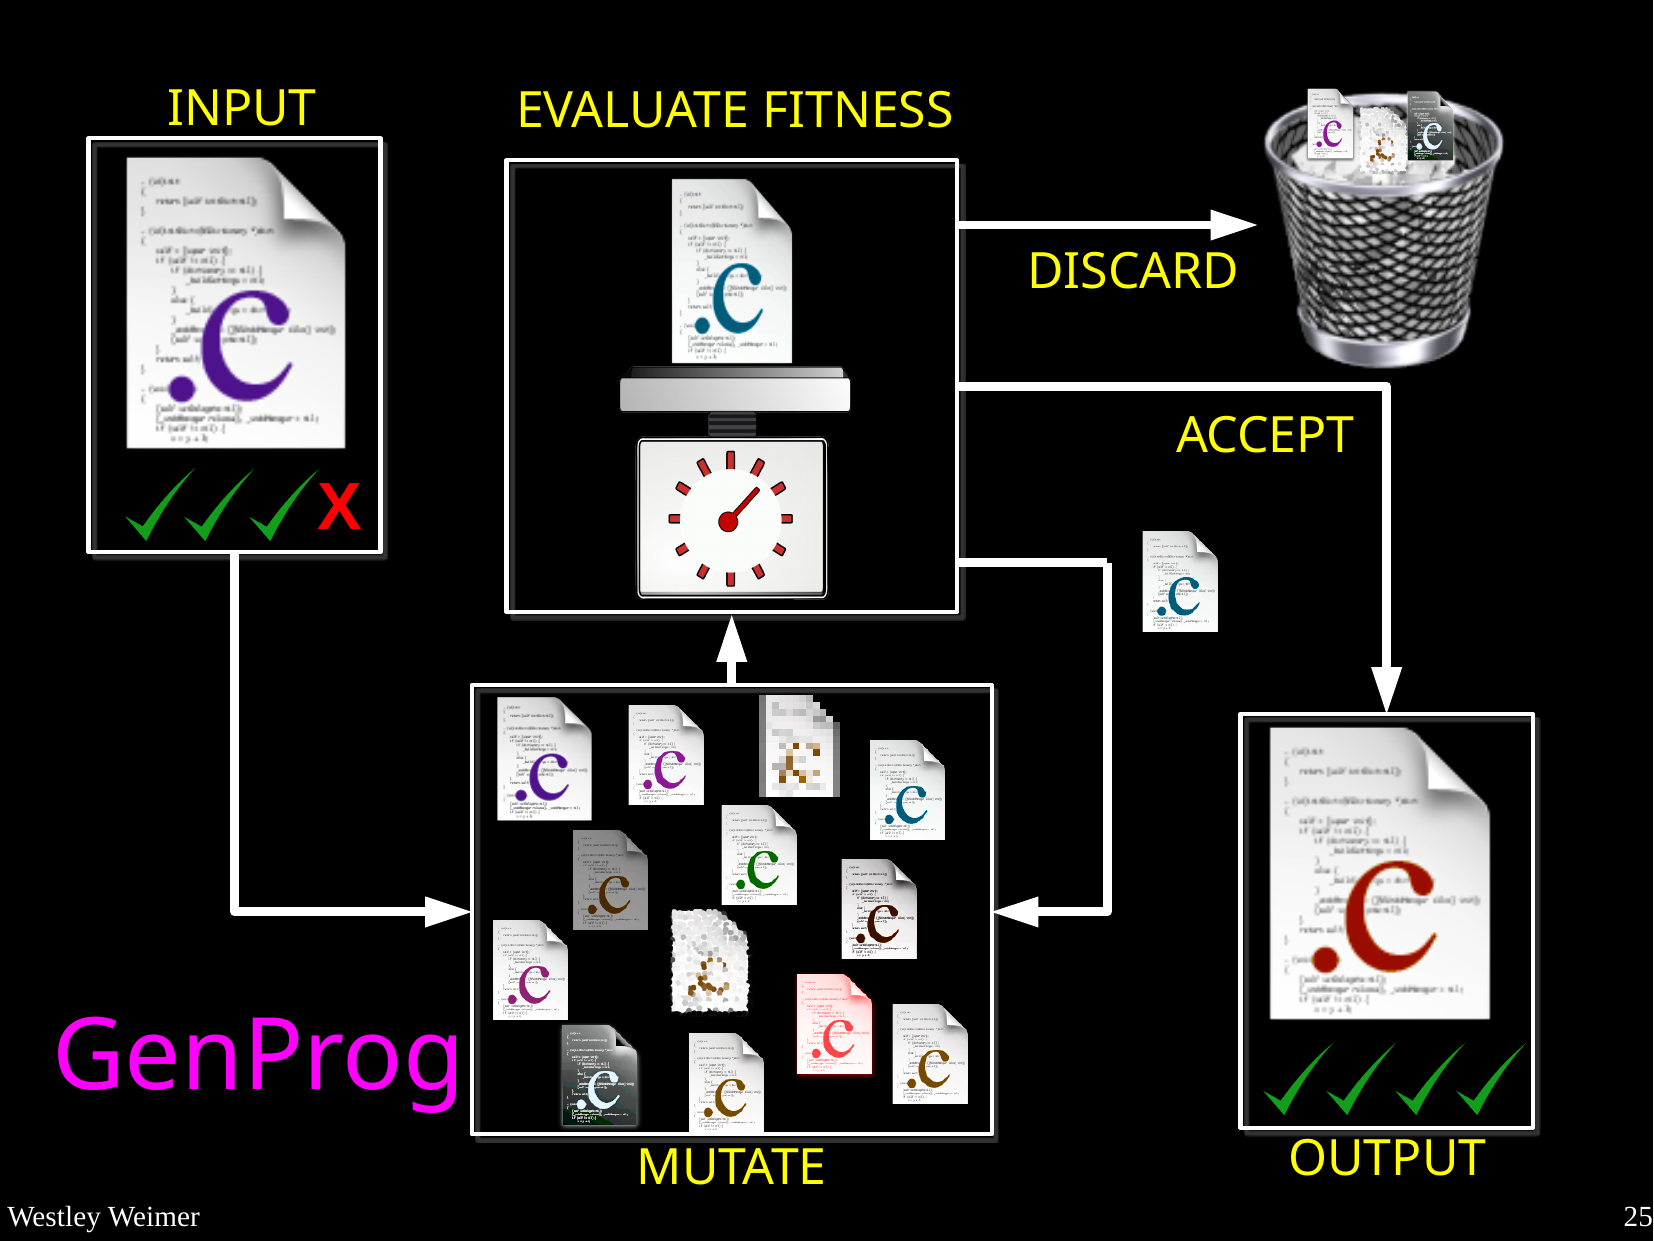

INPUT
EVALUATE FITNESS
DISCARD
ACCEPT
 X
GenProg
OUTPUT
MUTATE
25